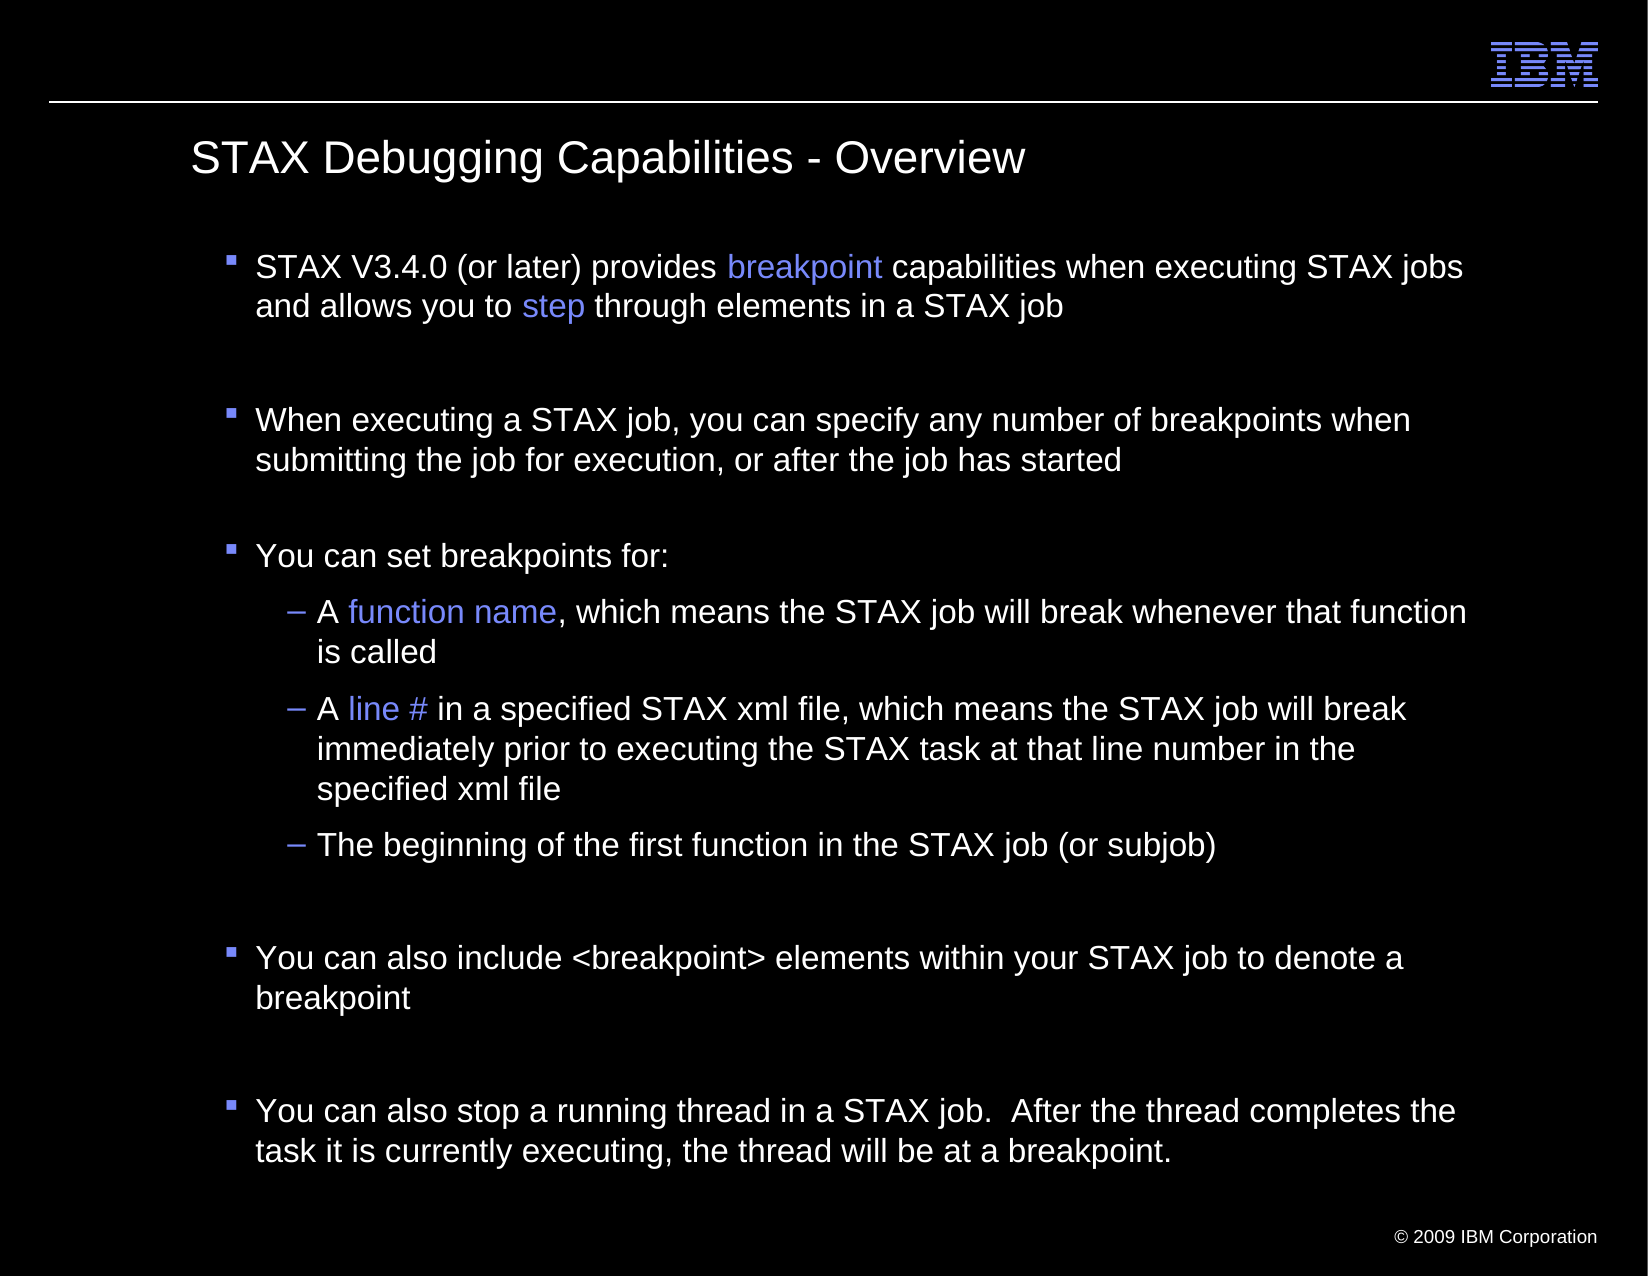

STAX Debugging Capabilities - Overview
# STAX V3.4.0 (or later) provides breakpoint capabilities when executing STAX jobs and allows you to step through elements in a STAX job
When executing a STAX job, you can specify any number of breakpoints when submitting the job for execution, or after the job has started
You can set breakpoints for:
A function name, which means the STAX job will break whenever that function is called
A line # in a specified STAX xml file, which means the STAX job will break immediately prior to executing the STAX task at that line number in the specified xml file
The beginning of the first function in the STAX job (or subjob)
You can also include <breakpoint> elements within your STAX job to denote a breakpoint
You can also stop a running thread in a STAX job. After the thread completes the task it is currently executing, the thread will be at a breakpoint.